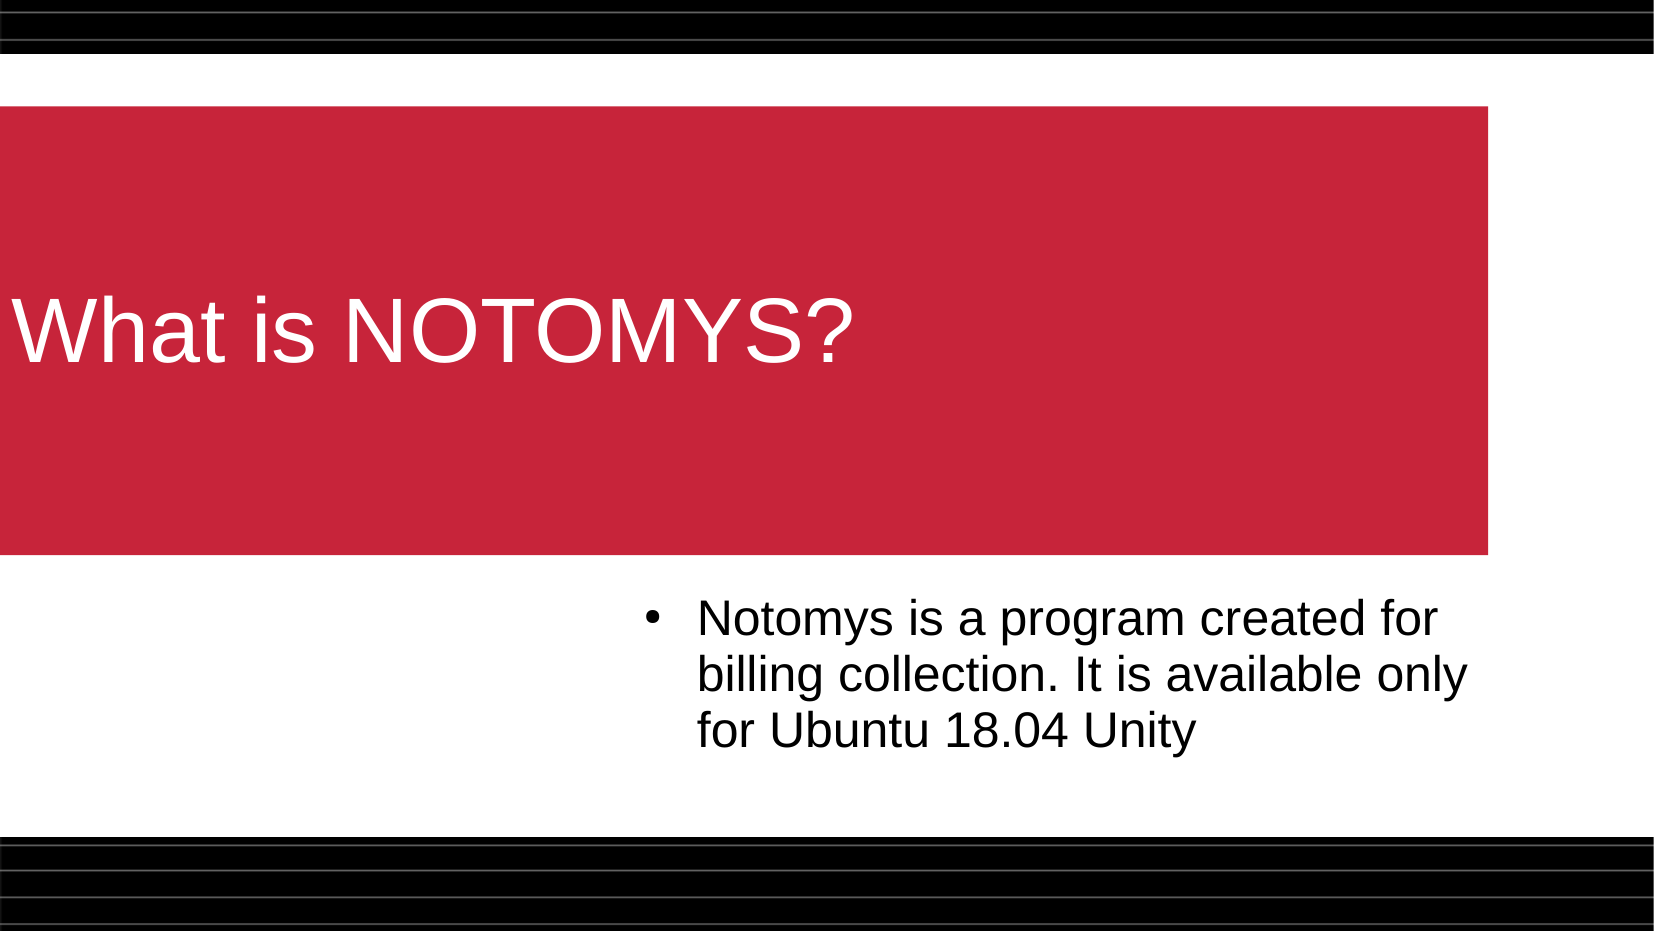

# What is NOTOMYS?
Notomys is a program created for billing collection. It is available only for Ubuntu 18.04 Unity